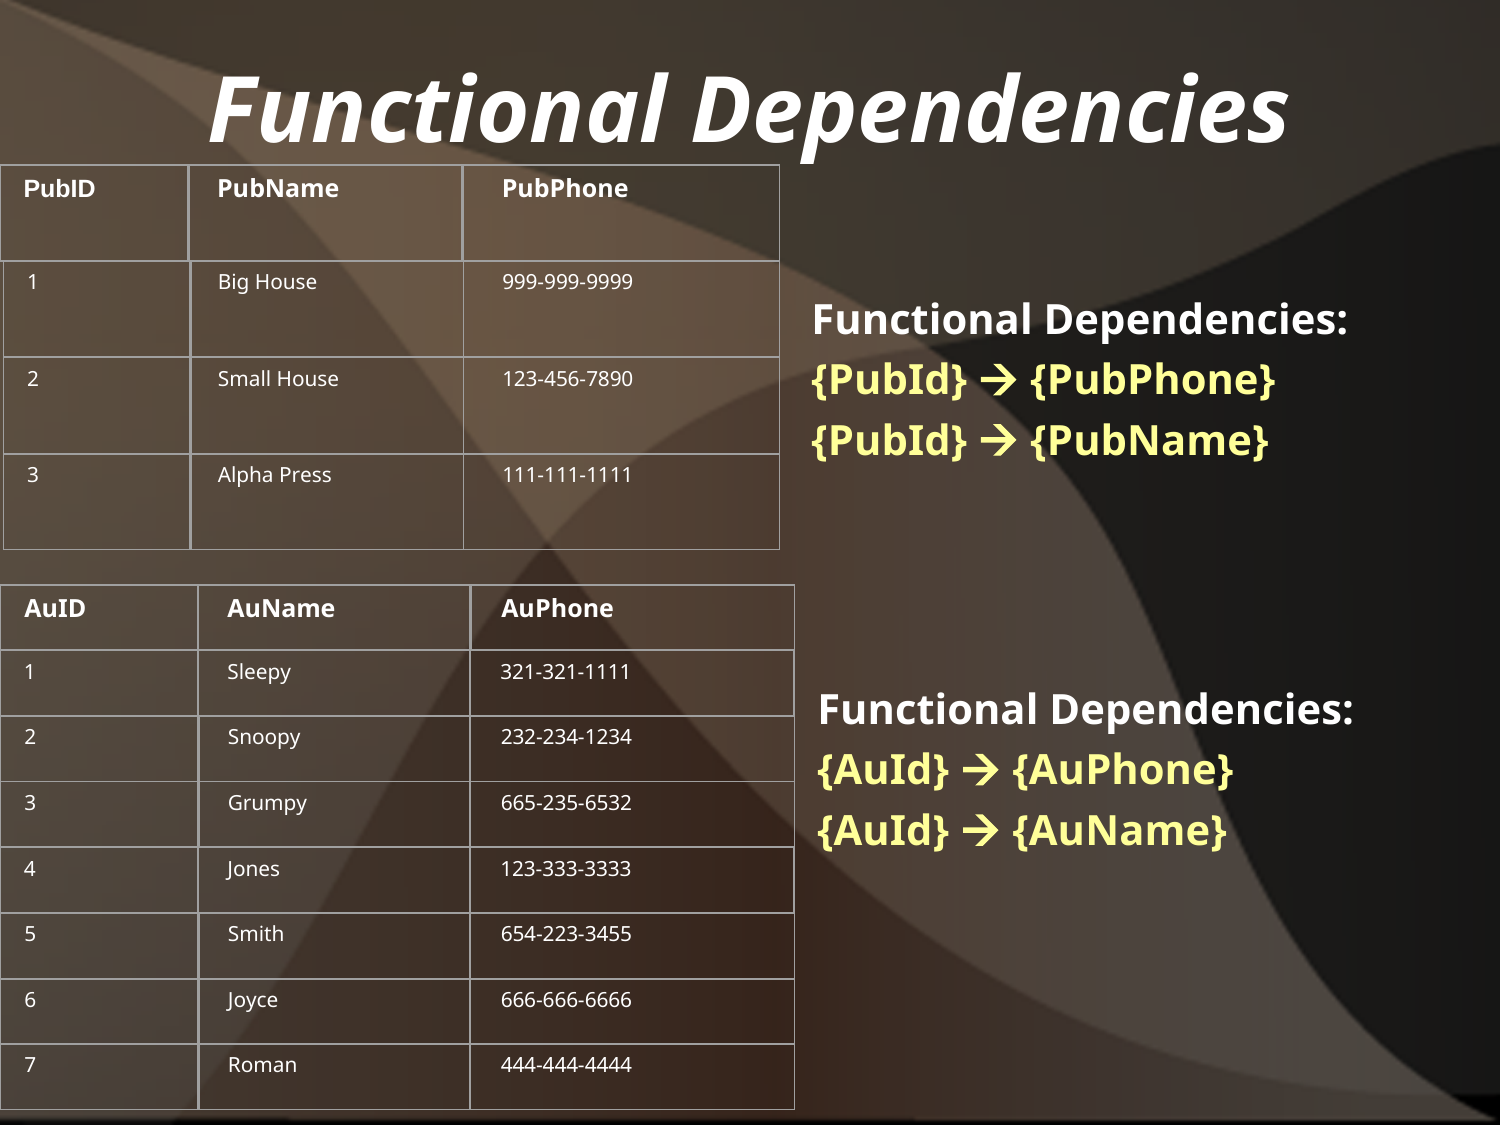

Functional Dependencies
PubID
PubName
PubPhone
1
Big House
999-999-9999
Functional Dependencies:
{PubId}  {PubPhone}
{PubId}  {PubName}
2
Small House
123-456-7890
3
Alpha Press
111-111-1111
AuID
AuName
AuPhone
1
Sleepy
321-321-1111
Functional Dependencies:
{AuId}  {AuPhone}
{AuId}  {AuName}
2
Snoopy
232-234-1234
3
Grumpy
665-235-6532
4
Jones
123-333-3333
5
Smith
654-223-3455
6
Joyce
666-666-6666
7
Roman
444-444-4444